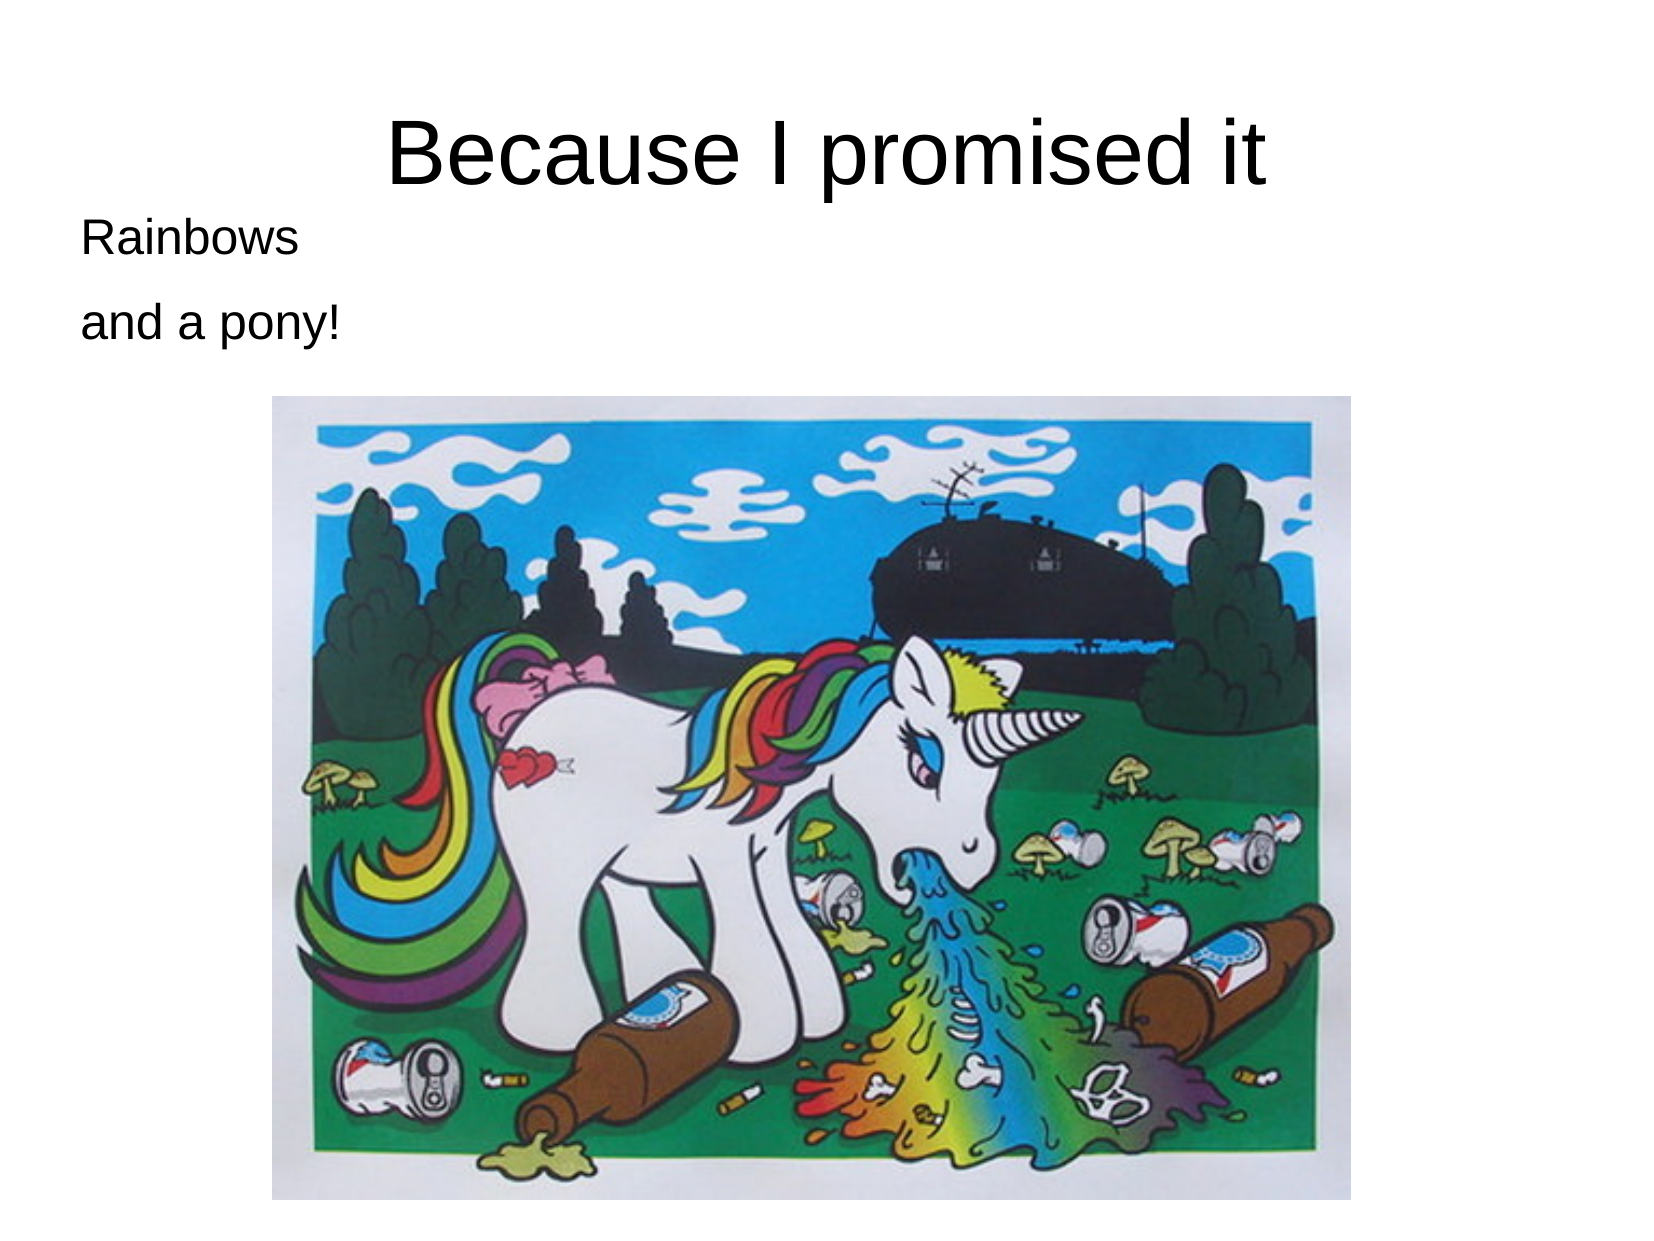

# Because I promised it
Rainbows
and a pony!